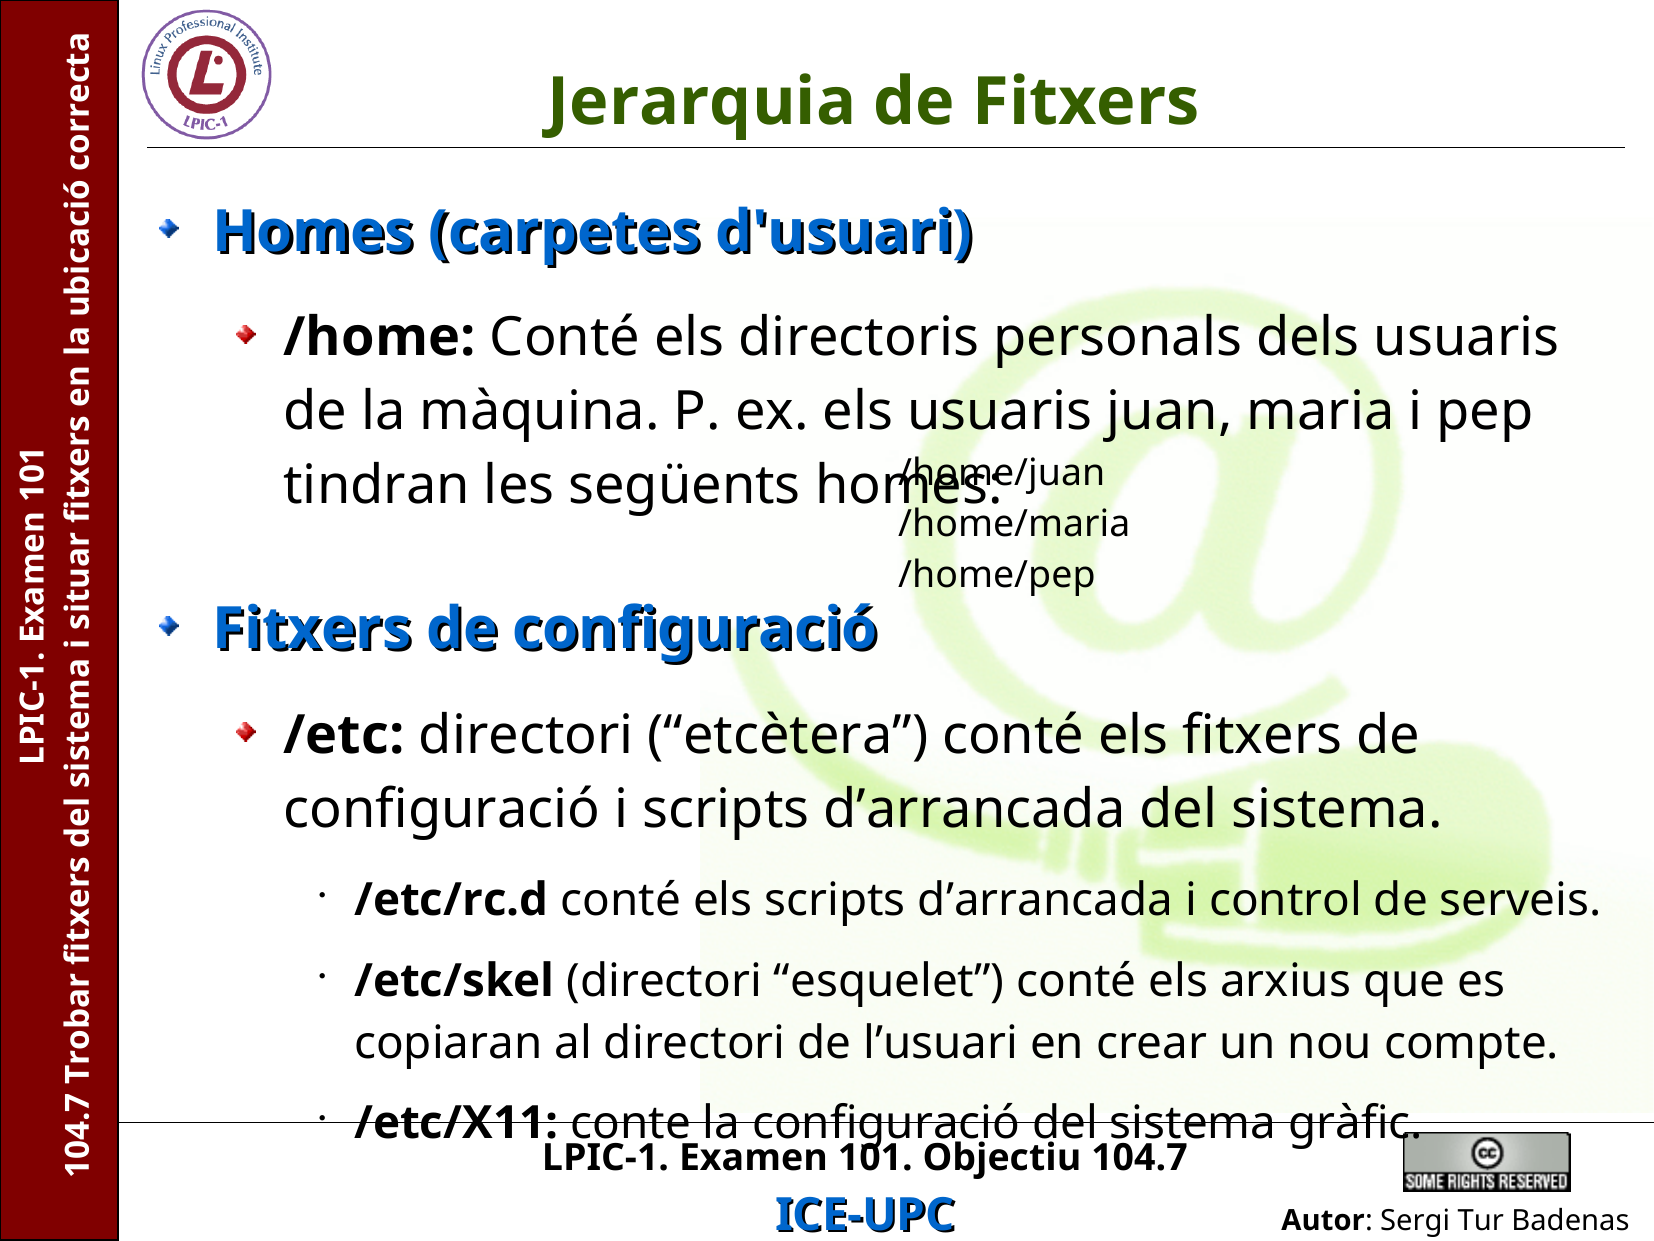

# Jerarquia de Fitxers
Homes (carpetes d'usuari)
/home: Conté els directoris personals dels usuaris de la màquina. P. ex. els usuaris juan, maria i pep tindran les següents homes:
Fitxers de configuració
/etc: directori (“etcètera”) conté els fitxers de configuració i scripts d’arrancada del sistema.
/etc/rc.d conté els scripts d’arrancada i control de serveis.
/etc/skel (directori “esquelet”) conté els arxius que es copiaran al directori de l’usuari en crear un nou compte.
/etc/X11: conte la configuració del sistema gràfic.
/home/juan
/home/maria
/home/pep